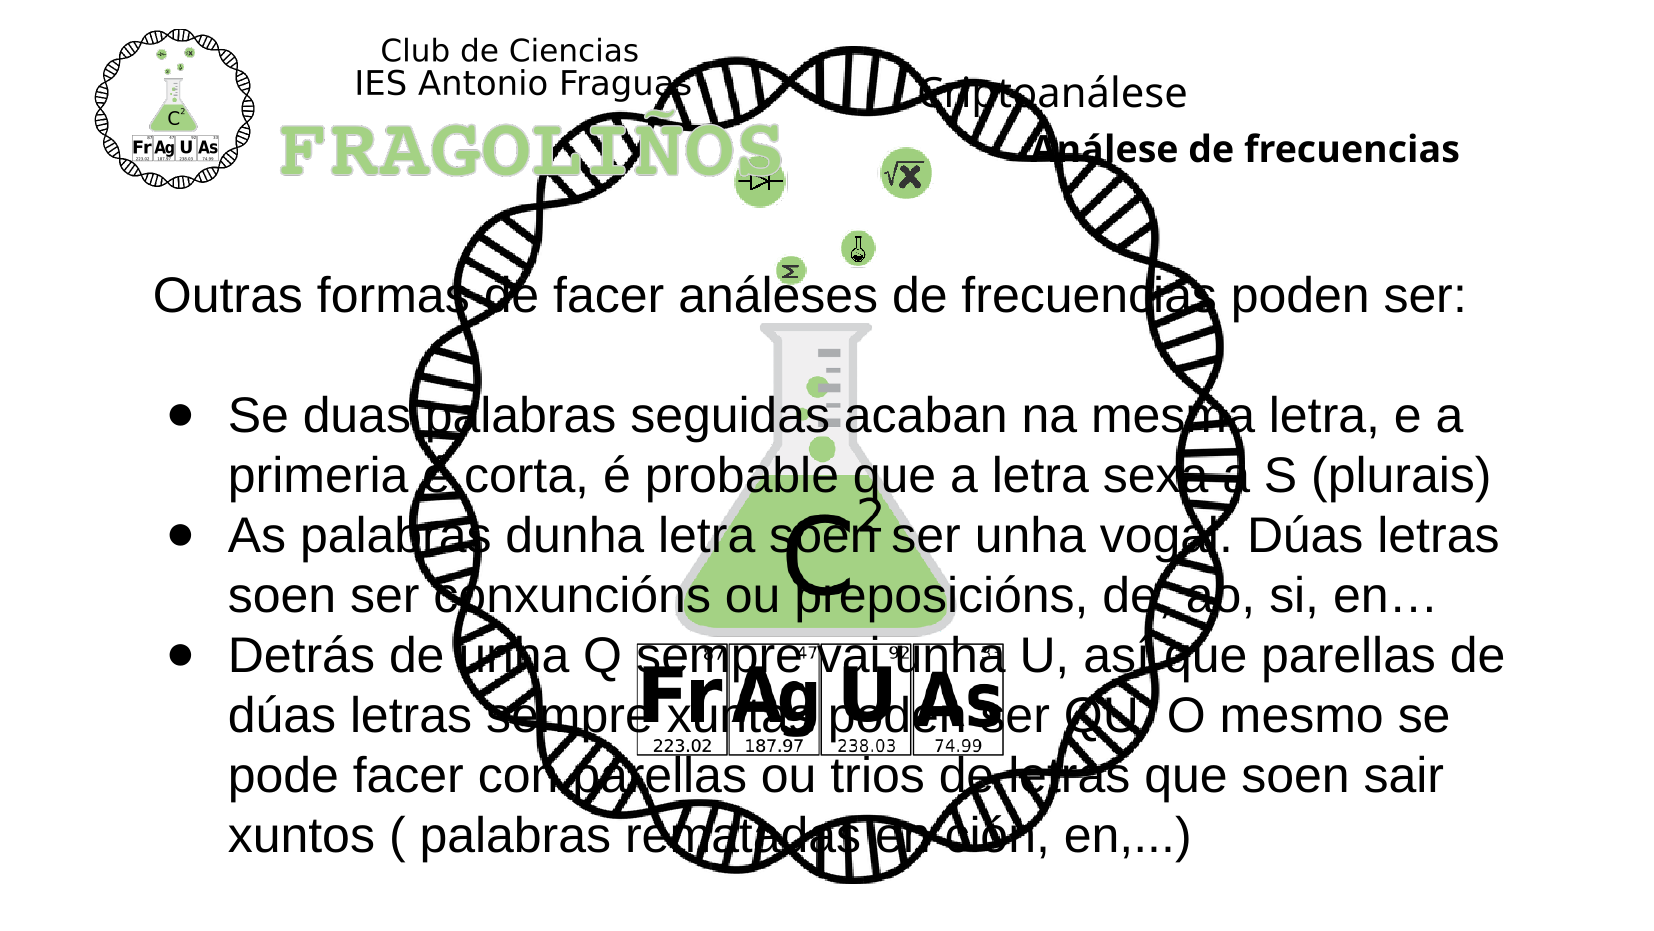

Criptoanálese
Análese de frecuencias
Outras formas de facer análeses de frecuencias poden ser:
Se duas palabras seguidas acaban na mesma letra, e a primeria é corta, é probable que a letra sexa a S (plurais)
As palabras dunha letra soen ser unha vogal. Dúas letras soen ser conxuncións ou preposicións, de, ao, si, en…
Detrás de unha Q sempre vai unha U, así que parellas de dúas letras sempre xuntas poden ser QU. O mesmo se pode facer con parellas ou trios de letras que soen sair xuntos ( palabras rematadas en ción, en,...)